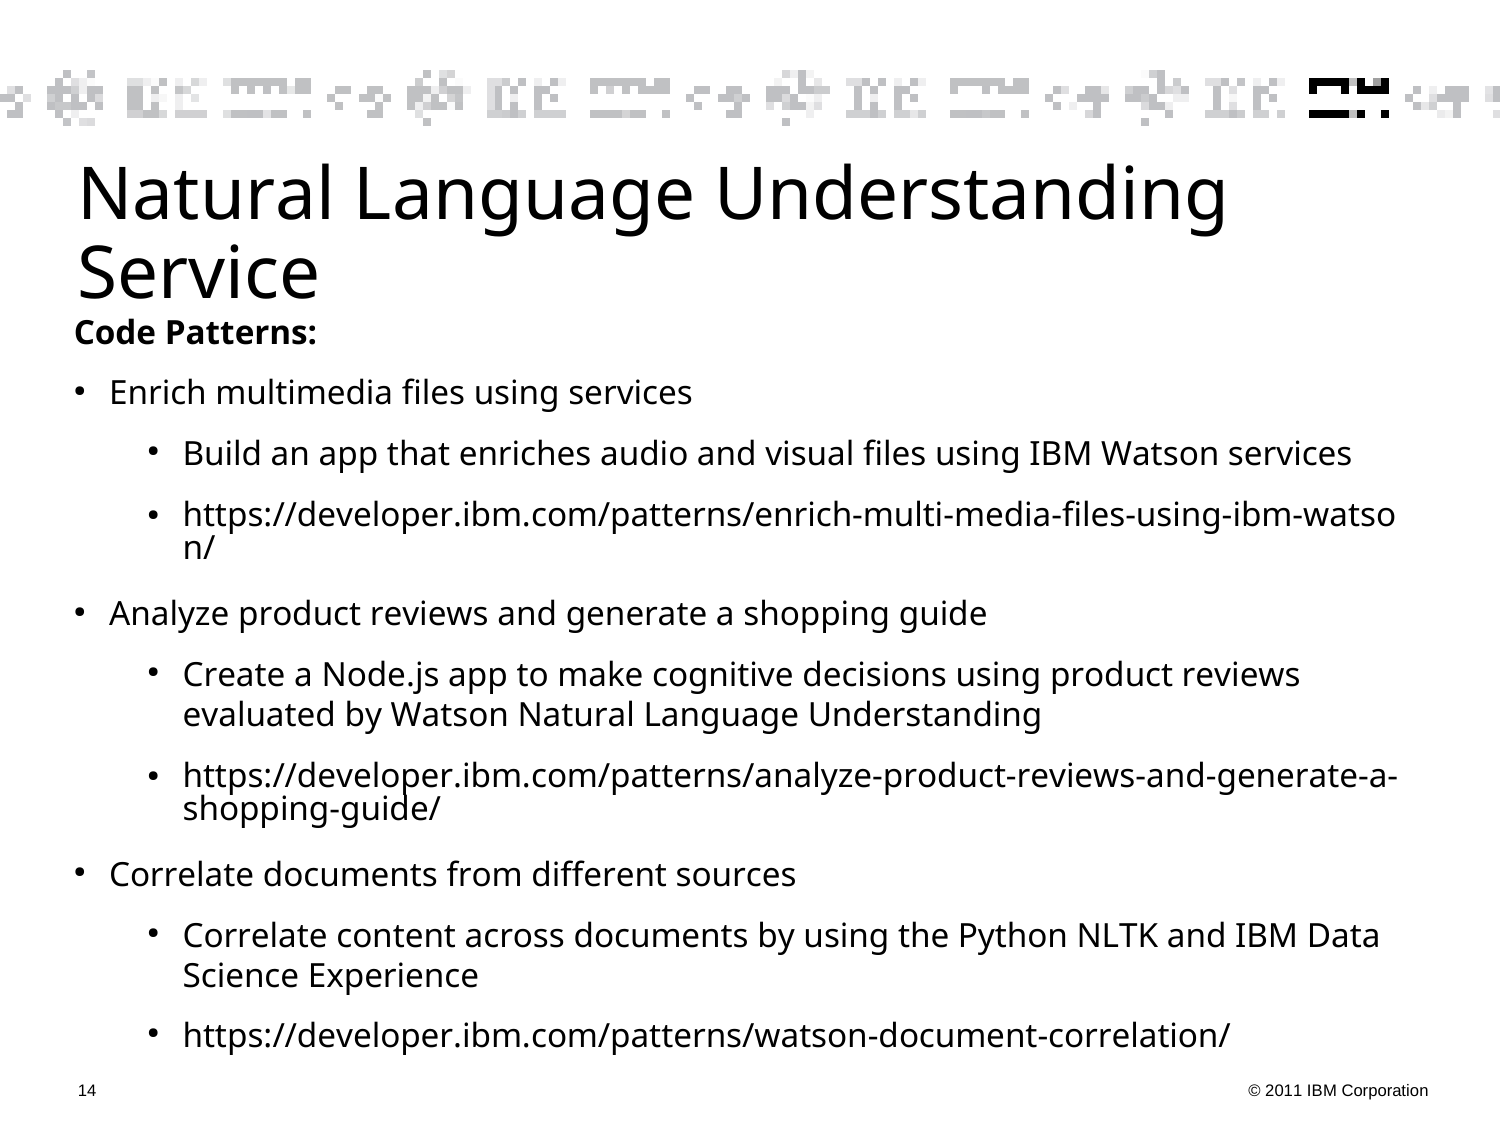

# Natural Language Understanding Service
Code Patterns:
Enrich multimedia files using services
Build an app that enriches audio and visual files using IBM Watson services
https://developer.ibm.com/patterns/enrich-multi-media-files-using-ibm-watson/
Analyze product reviews and generate a shopping guide
Create a Node.js app to make cognitive decisions using product reviews evaluated by Watson Natural Language Understanding
https://developer.ibm.com/patterns/analyze-product-reviews-and-generate-a-shopping-guide/
Correlate documents from different sources
Correlate content across documents by using the Python NLTK and IBM Data Science Experience
https://developer.ibm.com/patterns/watson-document-correlation/
14